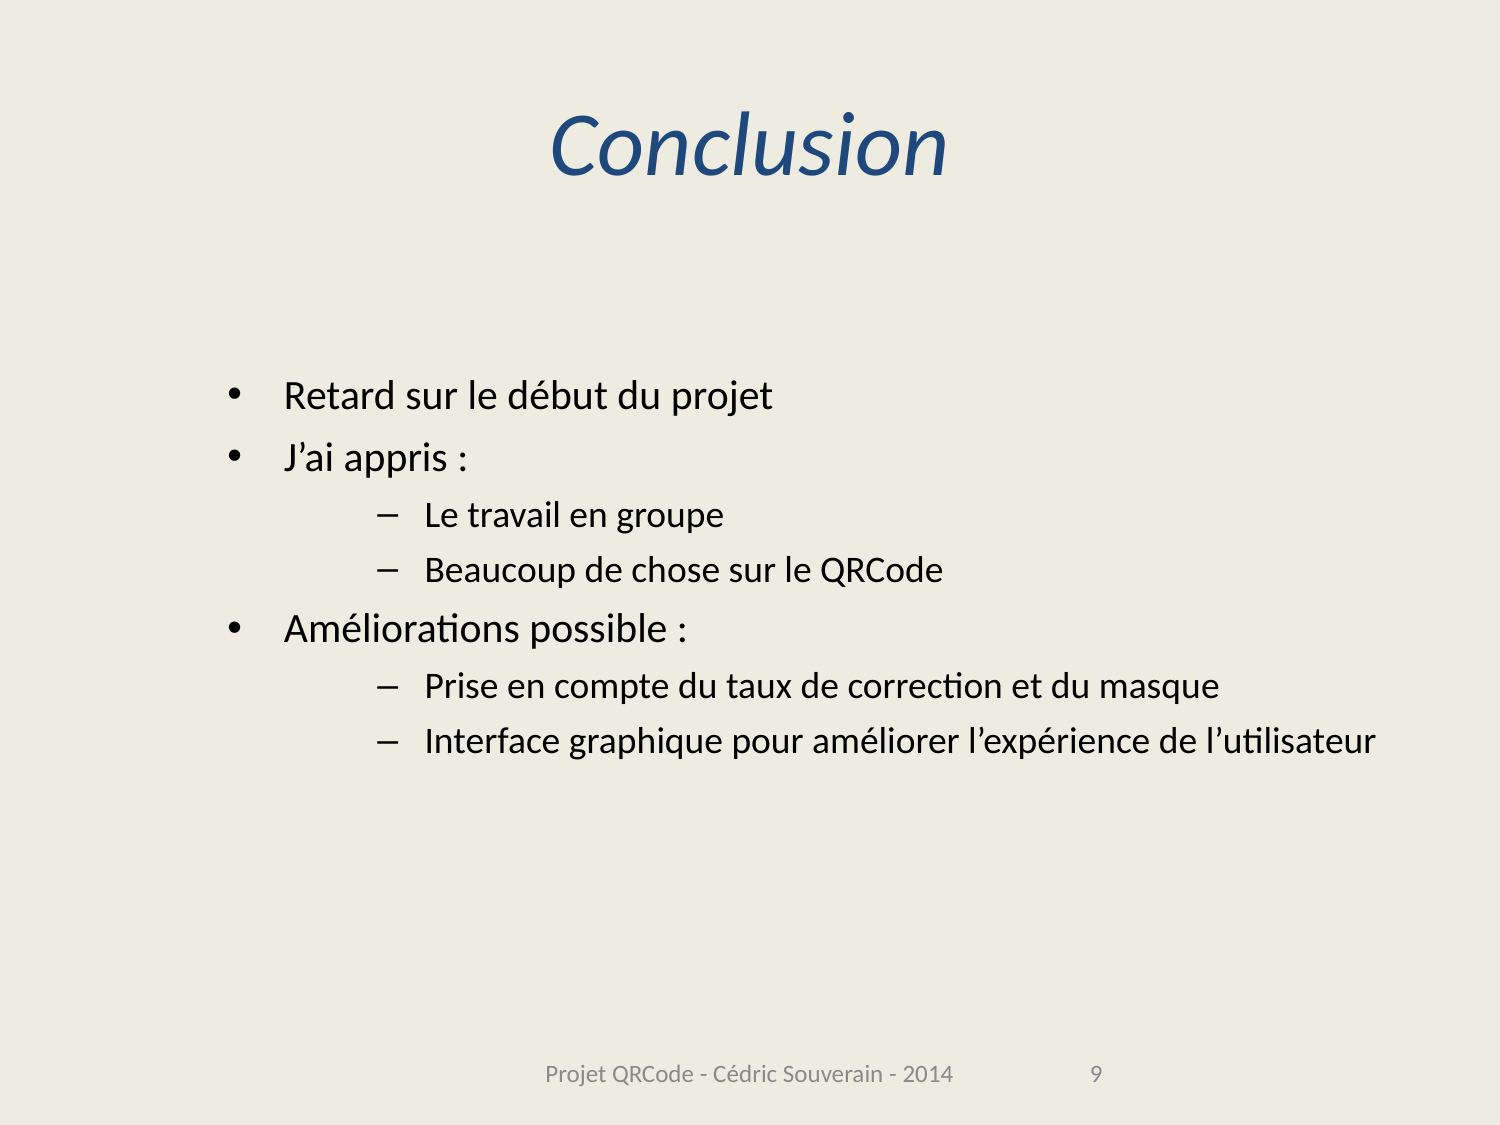

# Conclusion
Retard sur le début du projet
J’ai appris :
Le travail en groupe
Beaucoup de chose sur le QRCode
Améliorations possible :
Prise en compte du taux de correction et du masque
Interface graphique pour améliorer l’expérience de l’utilisateur
Projet QRCode - Cédric Souverain - 2014